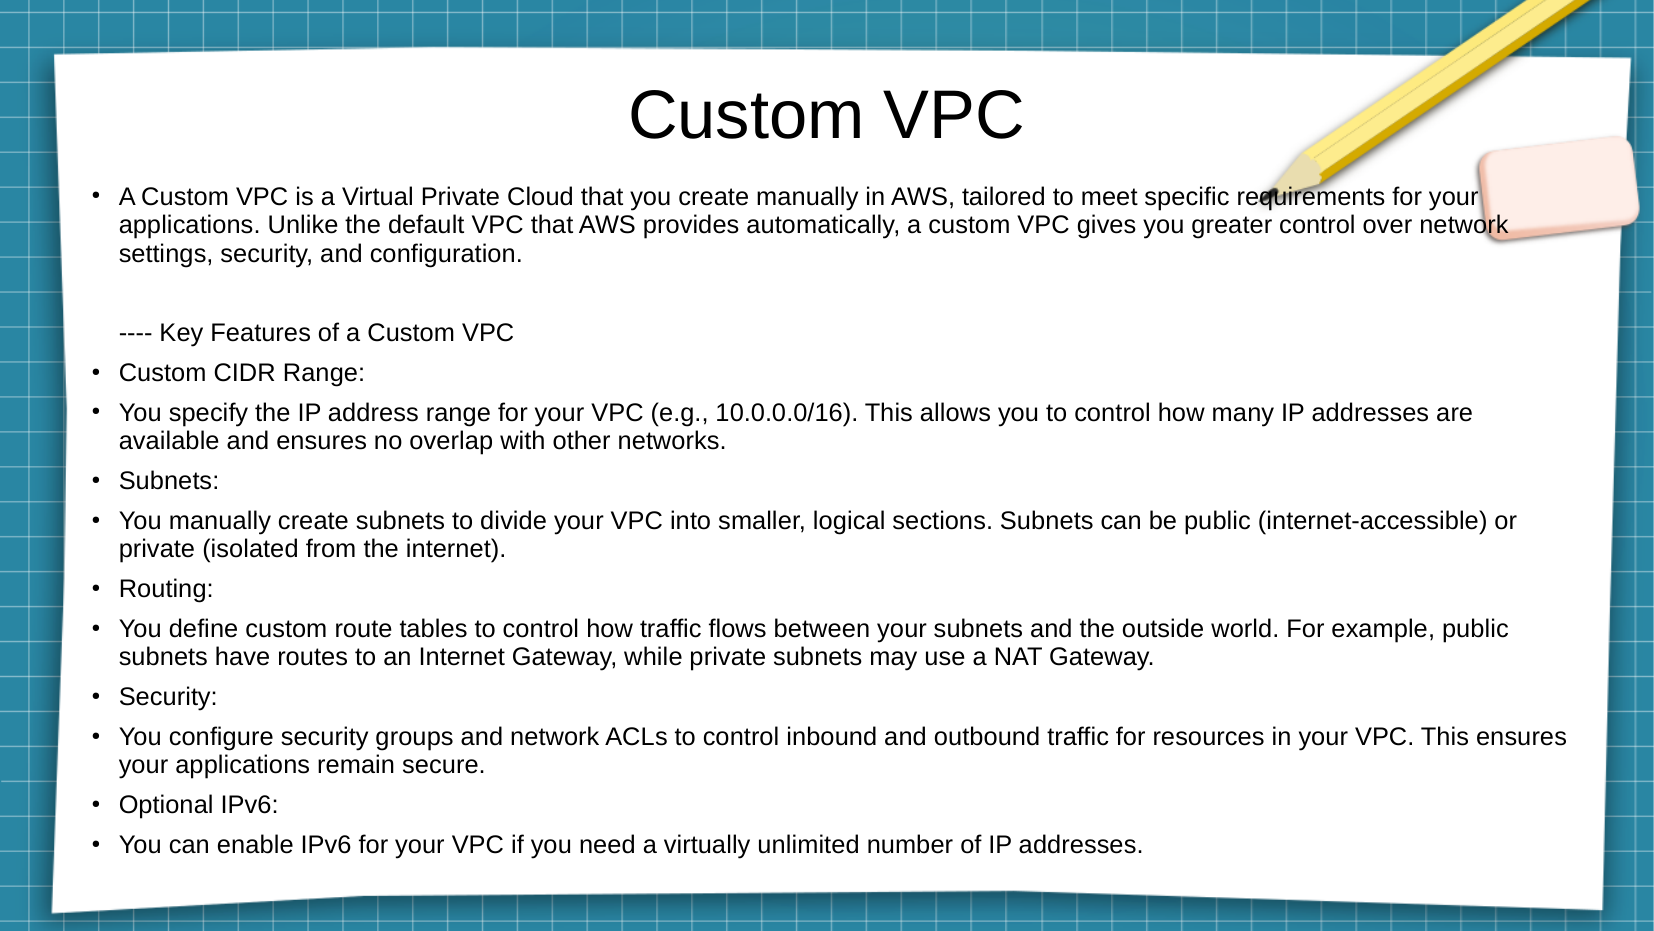

# Custom VPC
A Custom VPC is a Virtual Private Cloud that you create manually in AWS, tailored to meet specific requirements for your applications. Unlike the default VPC that AWS provides automatically, a custom VPC gives you greater control over network settings, security, and configuration.
---- Key Features of a Custom VPC
Custom CIDR Range:
You specify the IP address range for your VPC (e.g., 10.0.0.0/16). This allows you to control how many IP addresses are available and ensures no overlap with other networks.
Subnets:
You manually create subnets to divide your VPC into smaller, logical sections. Subnets can be public (internet-accessible) or private (isolated from the internet).
Routing:
You define custom route tables to control how traffic flows between your subnets and the outside world. For example, public subnets have routes to an Internet Gateway, while private subnets may use a NAT Gateway.
Security:
You configure security groups and network ACLs to control inbound and outbound traffic for resources in your VPC. This ensures your applications remain secure.
Optional IPv6:
You can enable IPv6 for your VPC if you need a virtually unlimited number of IP addresses.